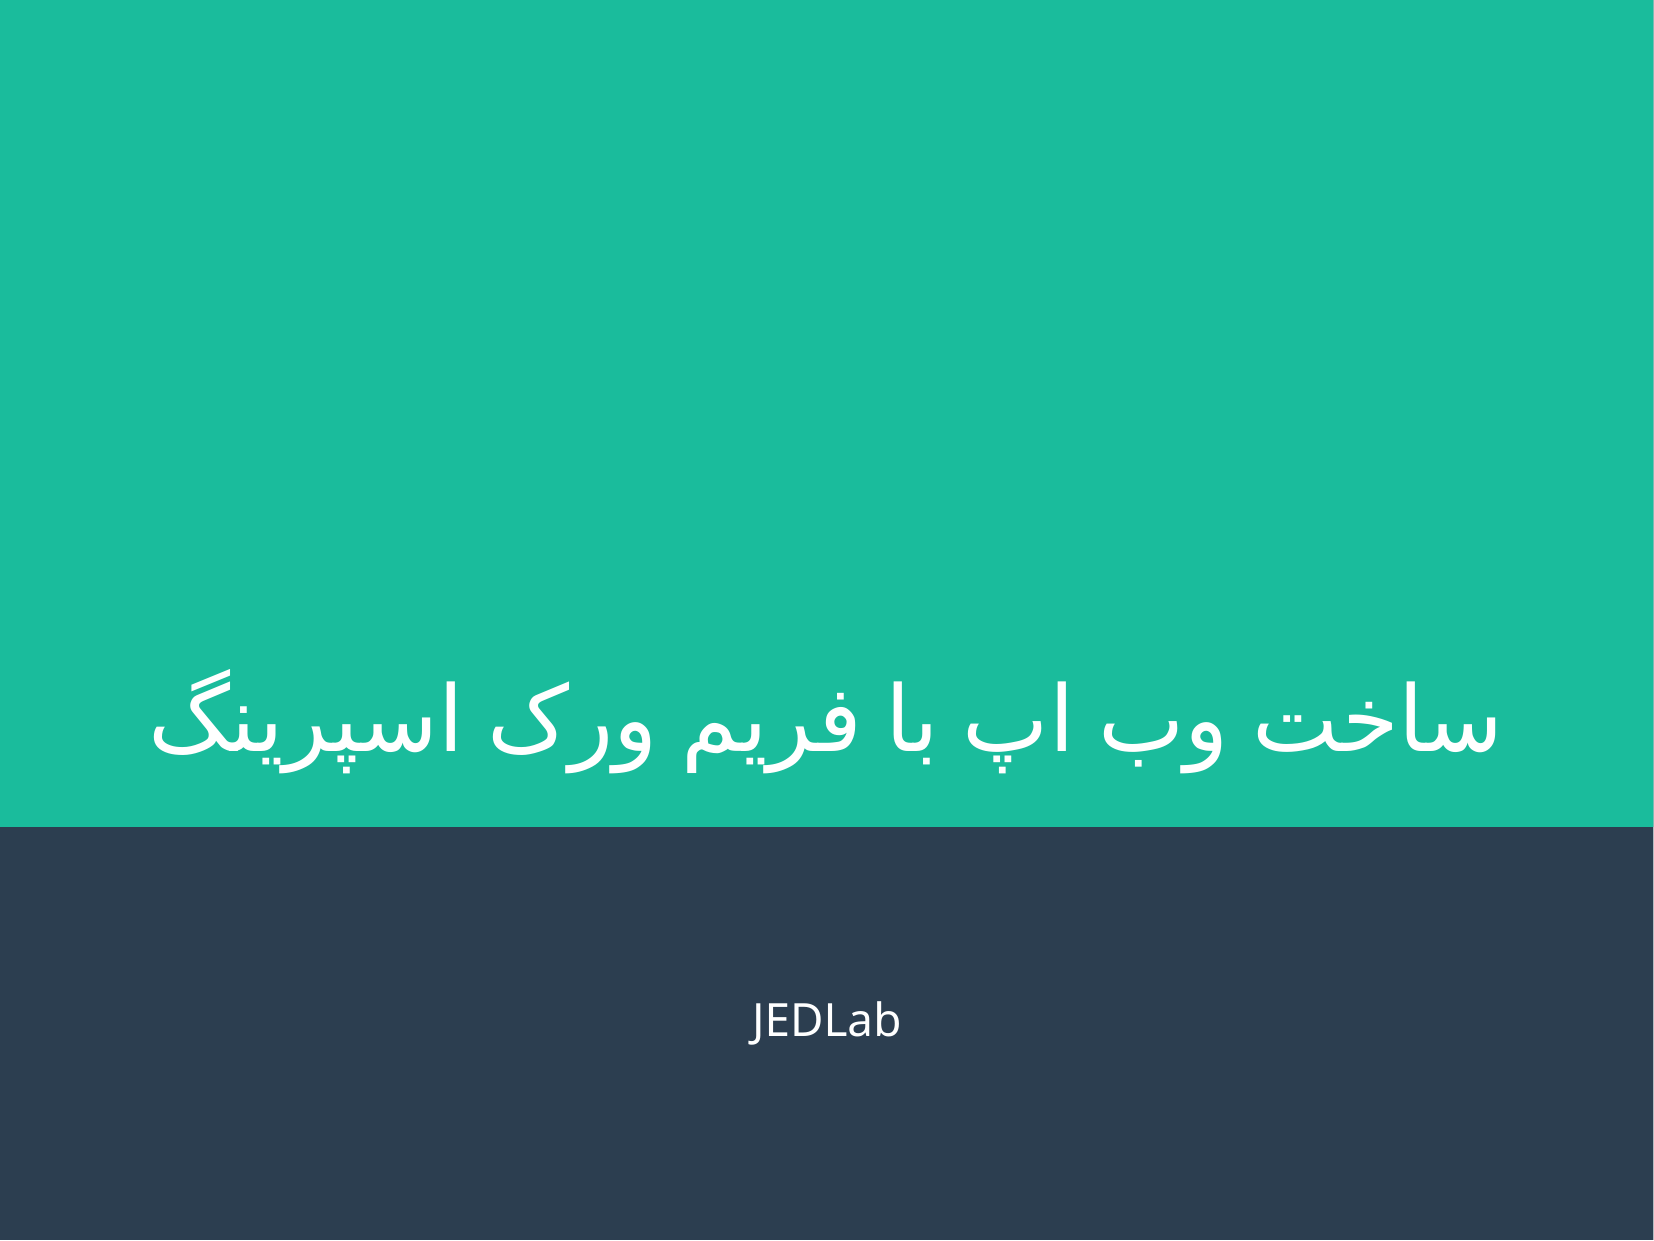

# ساخت وب اپ با فریم ورک اسپرینگ
JEDLab